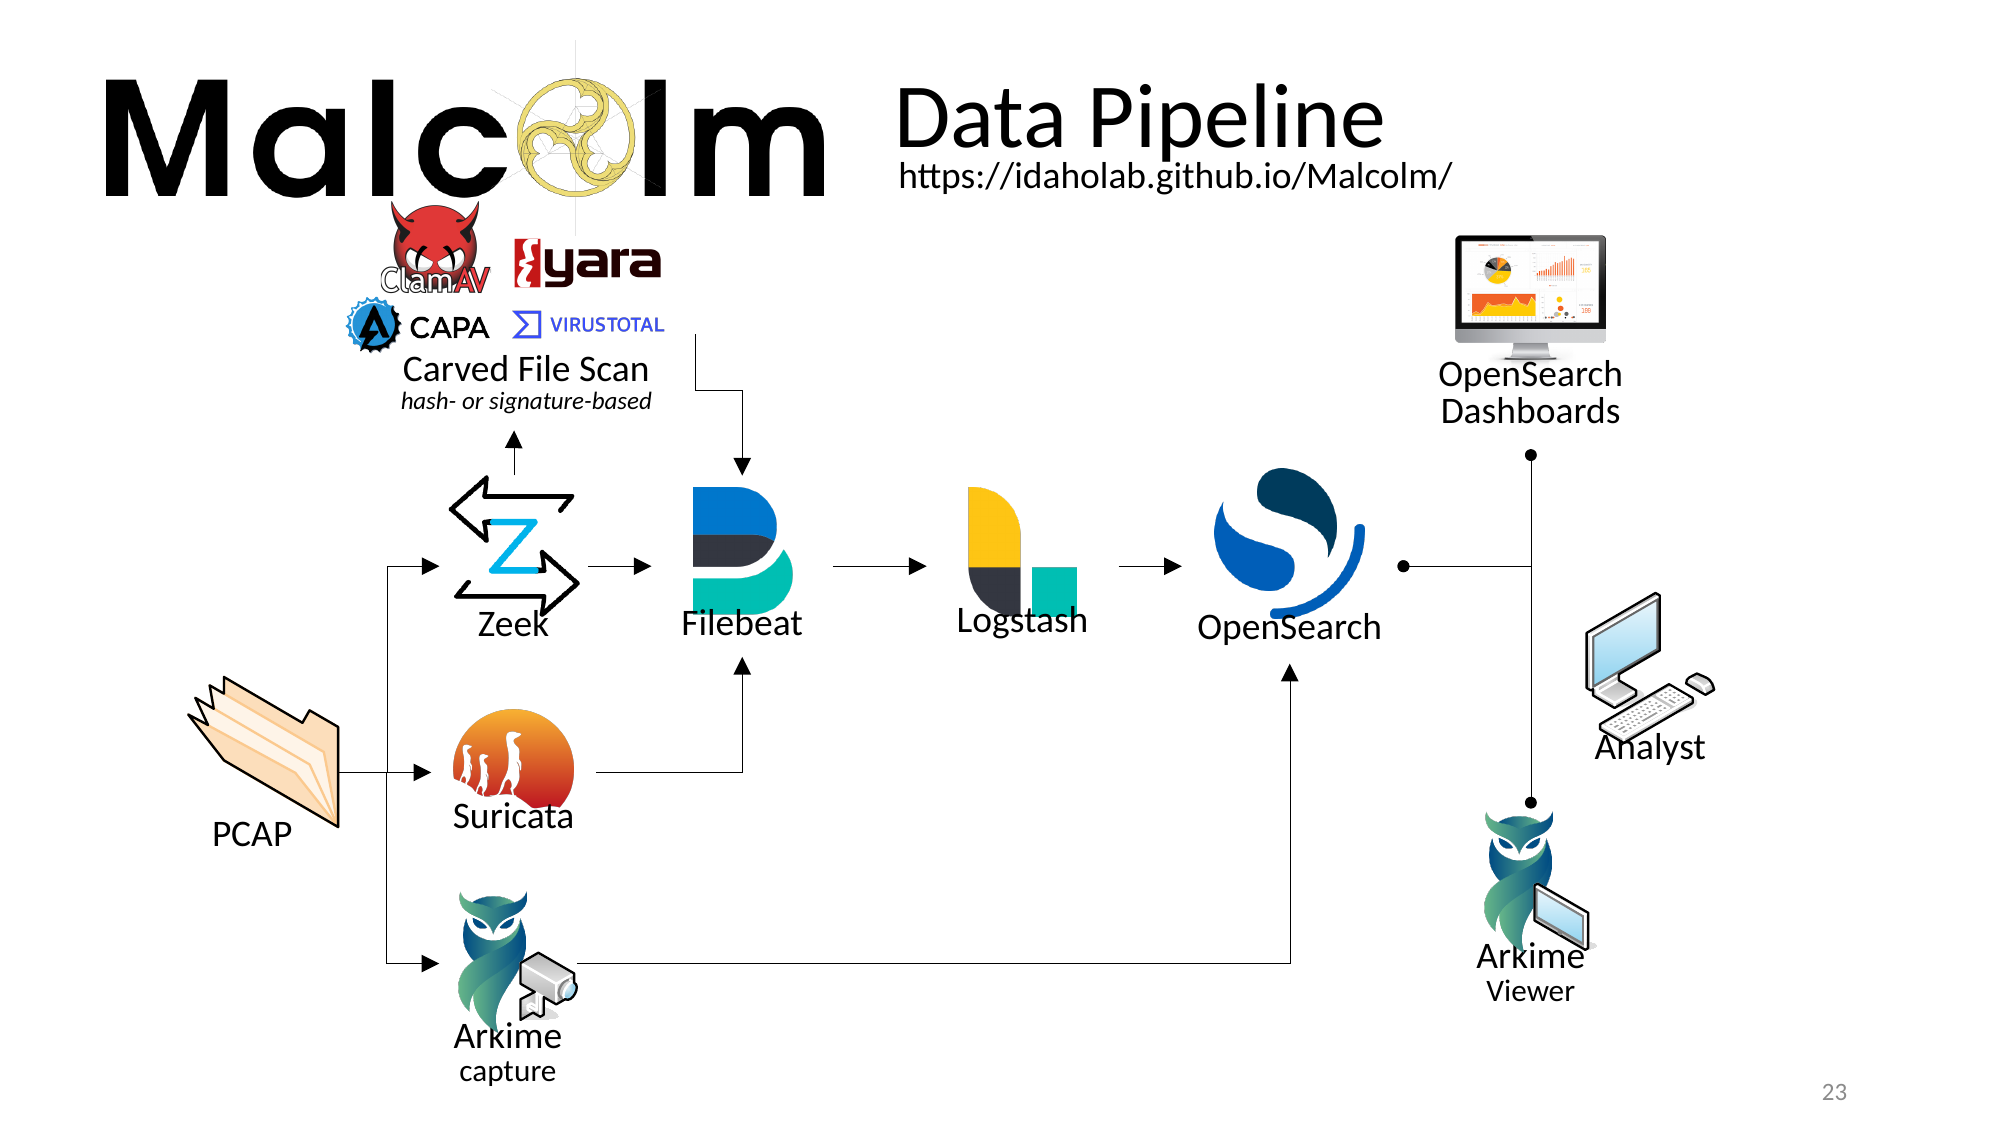

# Data Pipeline
https://idaholab.github.io/Malcolm/
OpenSearch
Dashboards
Carved File Scan
hash- or signature-based
OpenSearch
Zeek
Filebeat
Logstash
Analyst
PCAP
Suricata
Arkime
Viewer
Arkime
capture